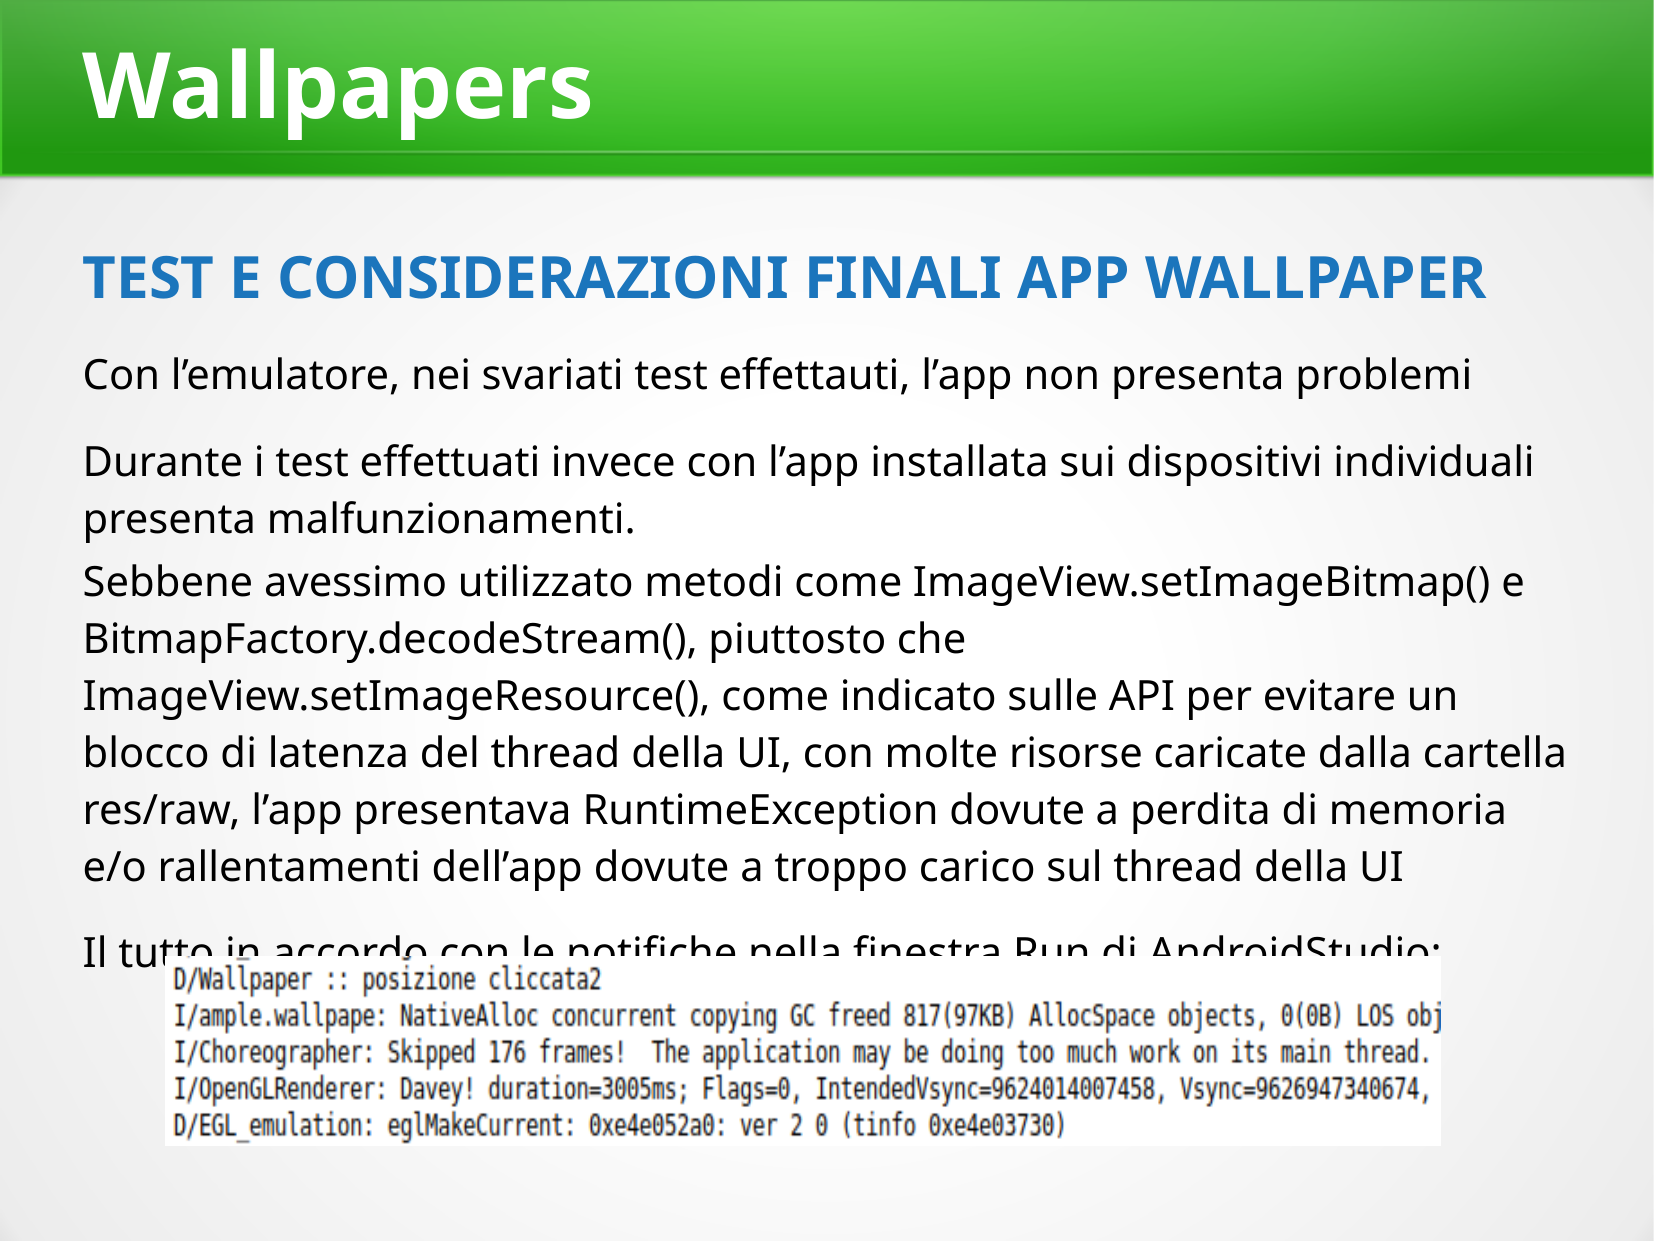

# Wallpapers
TEST E CONSIDERAZIONI FINALI APP WALLPAPER
Con l’emulatore, nei svariati test effettauti, l’app non presenta problemi
Durante i test effettuati invece con l’app installata sui dispositivi individuali presenta malfunzionamenti.
Sebbene avessimo utilizzato metodi come ImageView.setImageBitmap() e BitmapFactory.decodeStream(), piuttosto che ImageView.setImageResource(), come indicato sulle API per evitare un blocco di latenza del thread della UI, con molte risorse caricate dalla cartella res/raw, l’app presentava RuntimeException dovute a perdita di memoria e/o rallentamenti dell’app dovute a troppo carico sul thread della UI
Il tutto in accordo con le notifiche nella finestra Run di AndroidStudio: